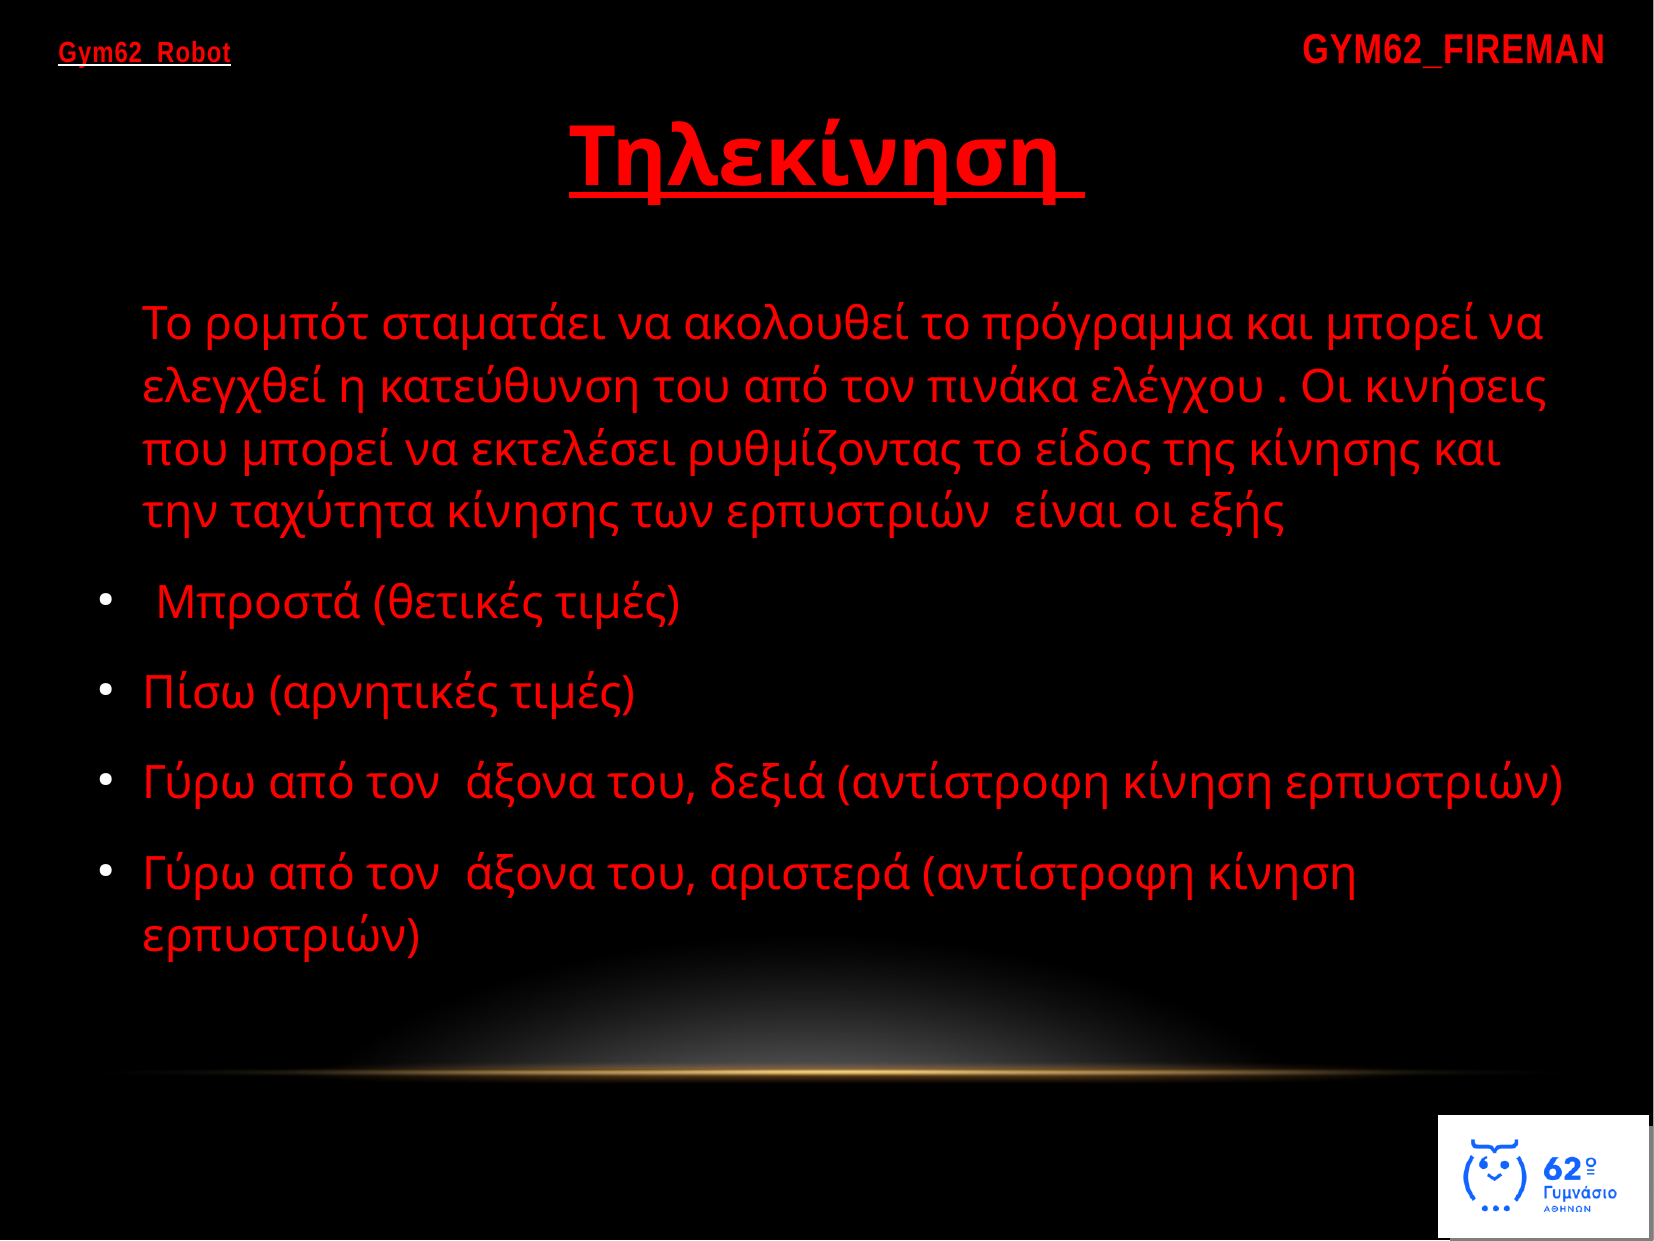

Gym62_Robot
Gym62_FireMan
# Τηλεκίνηση
Το ρομπότ σταματάει να ακολουθεί το πρόγραμμα και μπορεί να ελεγχθεί η κατεύθυνση του από τον πινάκα ελέγχου . Οι κινήσεις που μπορεί να εκτελέσει ρυθμίζοντας το είδος της κίνησης και την ταχύτητα κίνησης των ερπυστριών είναι οι εξής
 Μπροστά (θετικές τιμές)
Πίσω (αρνητικές τιμές)
Γύρω από τον άξονα του, δεξιά (αντίστροφη κίνηση ερπυστριών)
Γύρω από τον άξονα του, αριστερά (αντίστροφη κίνηση ερπυστριών)